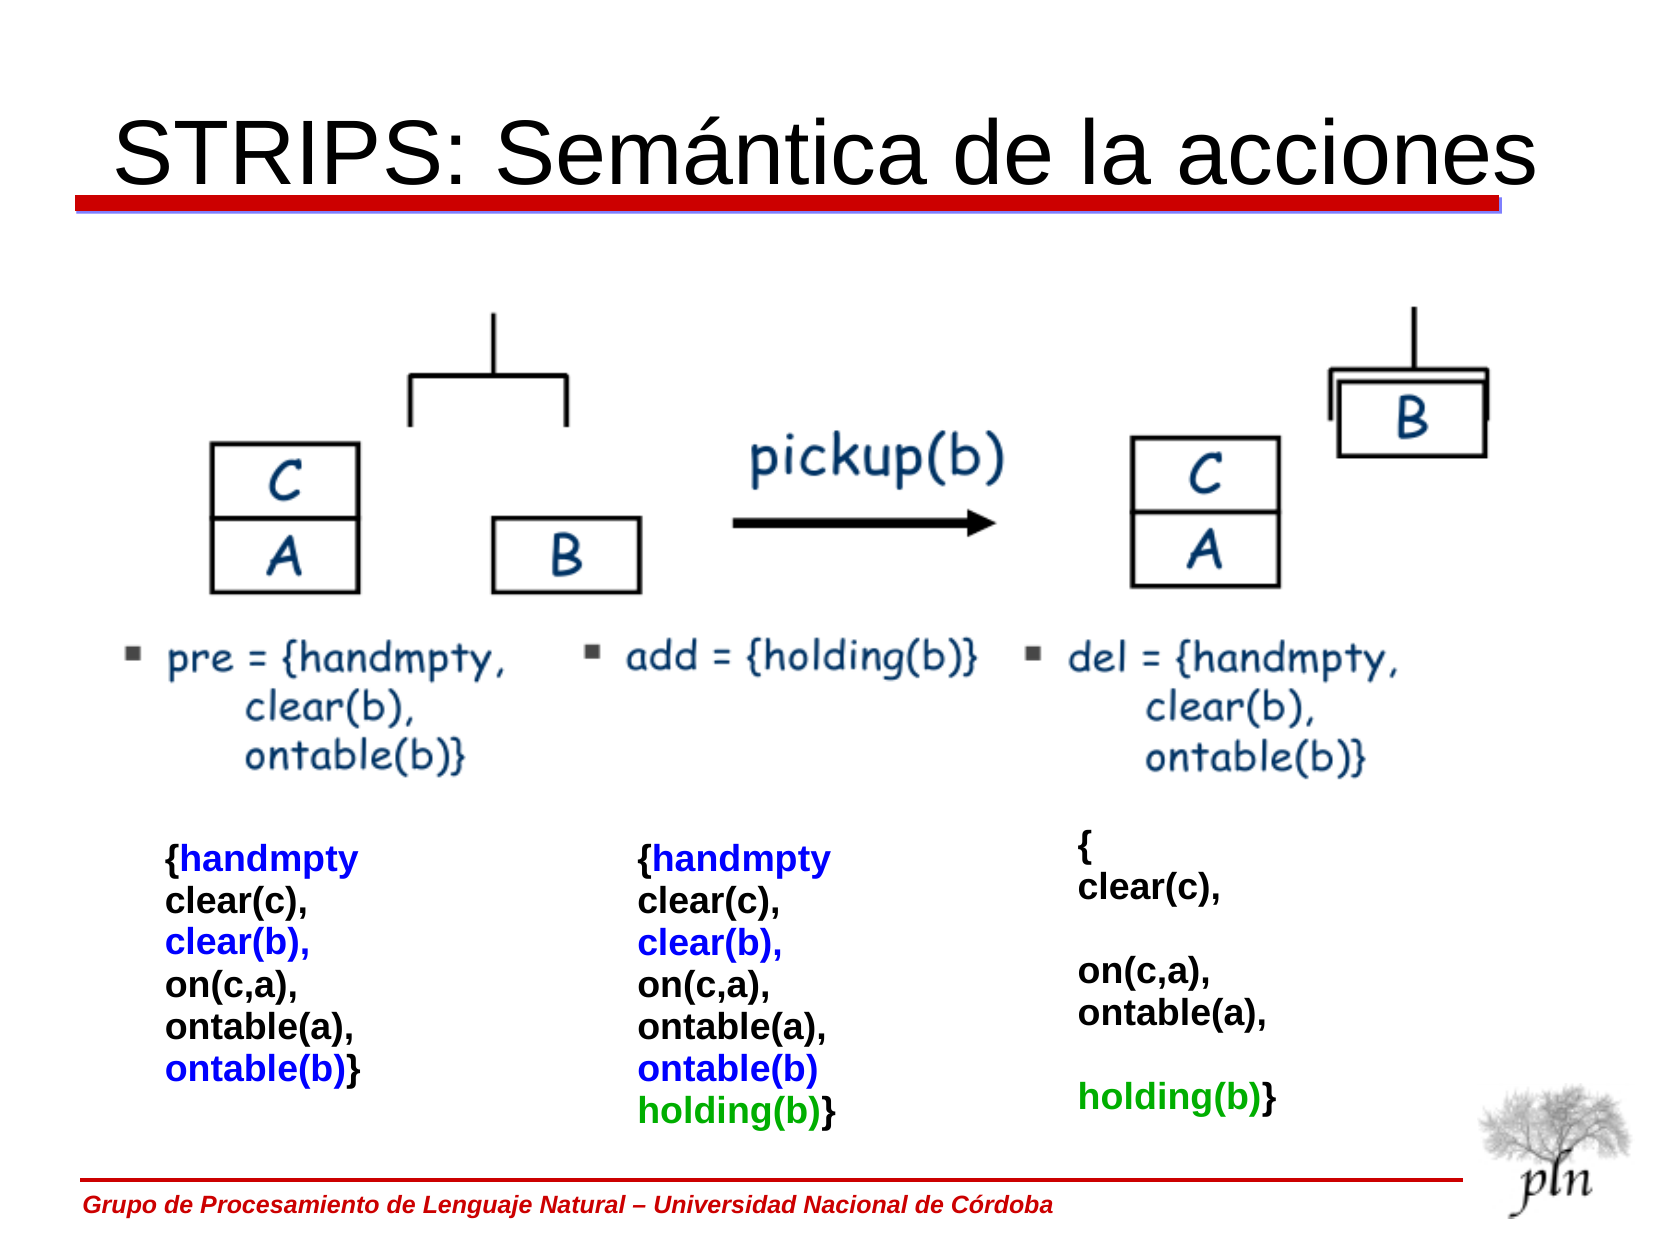

# STRIPS: Semántica de la acciones
{
clear(c),
on(c,a),
ontable(a),
holding(b)}
{handmpty
clear(c),
clear(b),
on(c,a),
ontable(a),
ontable(b)}
{handmpty
clear(c),
clear(b),
on(c,a),
ontable(a),
ontable(b)
holding(b)}